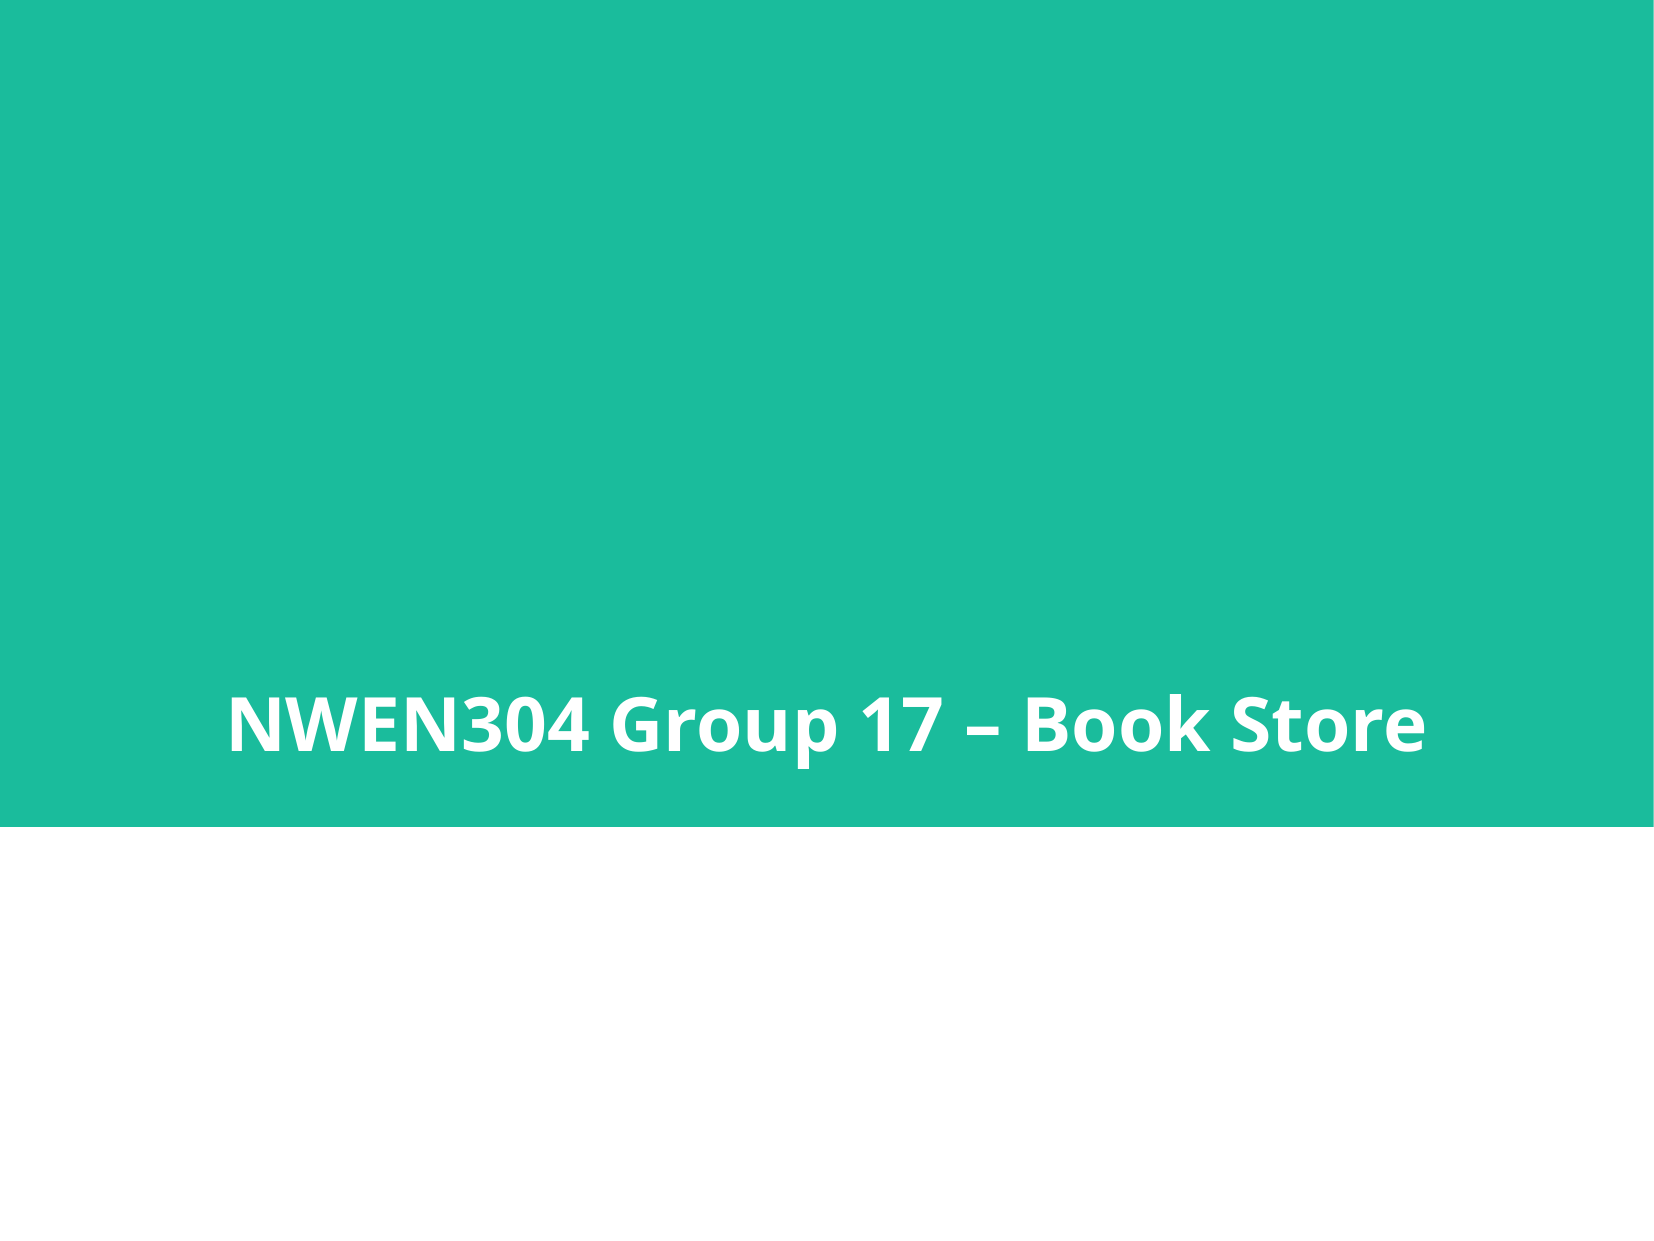

# NWEN304 Group 17 – Book Store